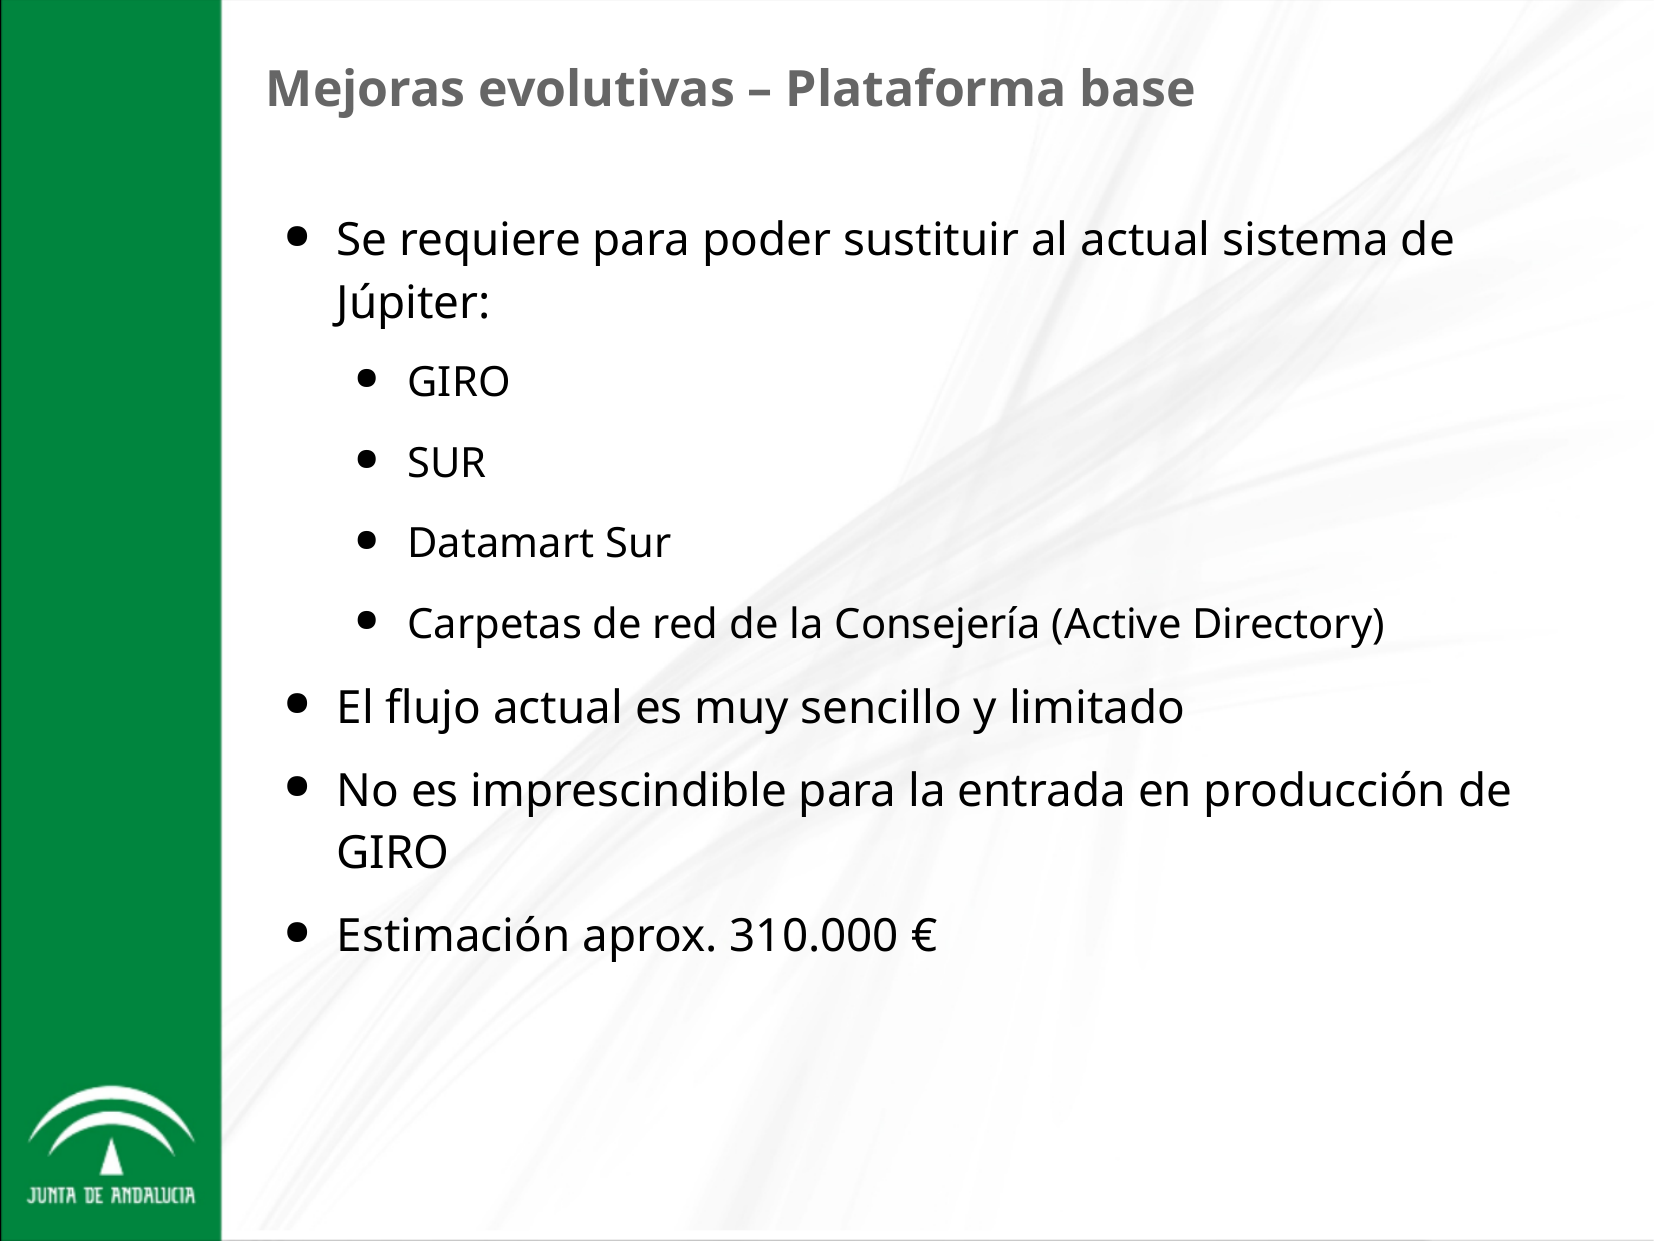

# Mejoras evolutivas – Plataforma base
Se requiere para poder sustituir al actual sistema de Júpiter:
GIRO
SUR
Datamart Sur
Carpetas de red de la Consejería (Active Directory)
El flujo actual es muy sencillo y limitado
No es imprescindible para la entrada en producción de GIRO
Estimación aprox. 310.000 €